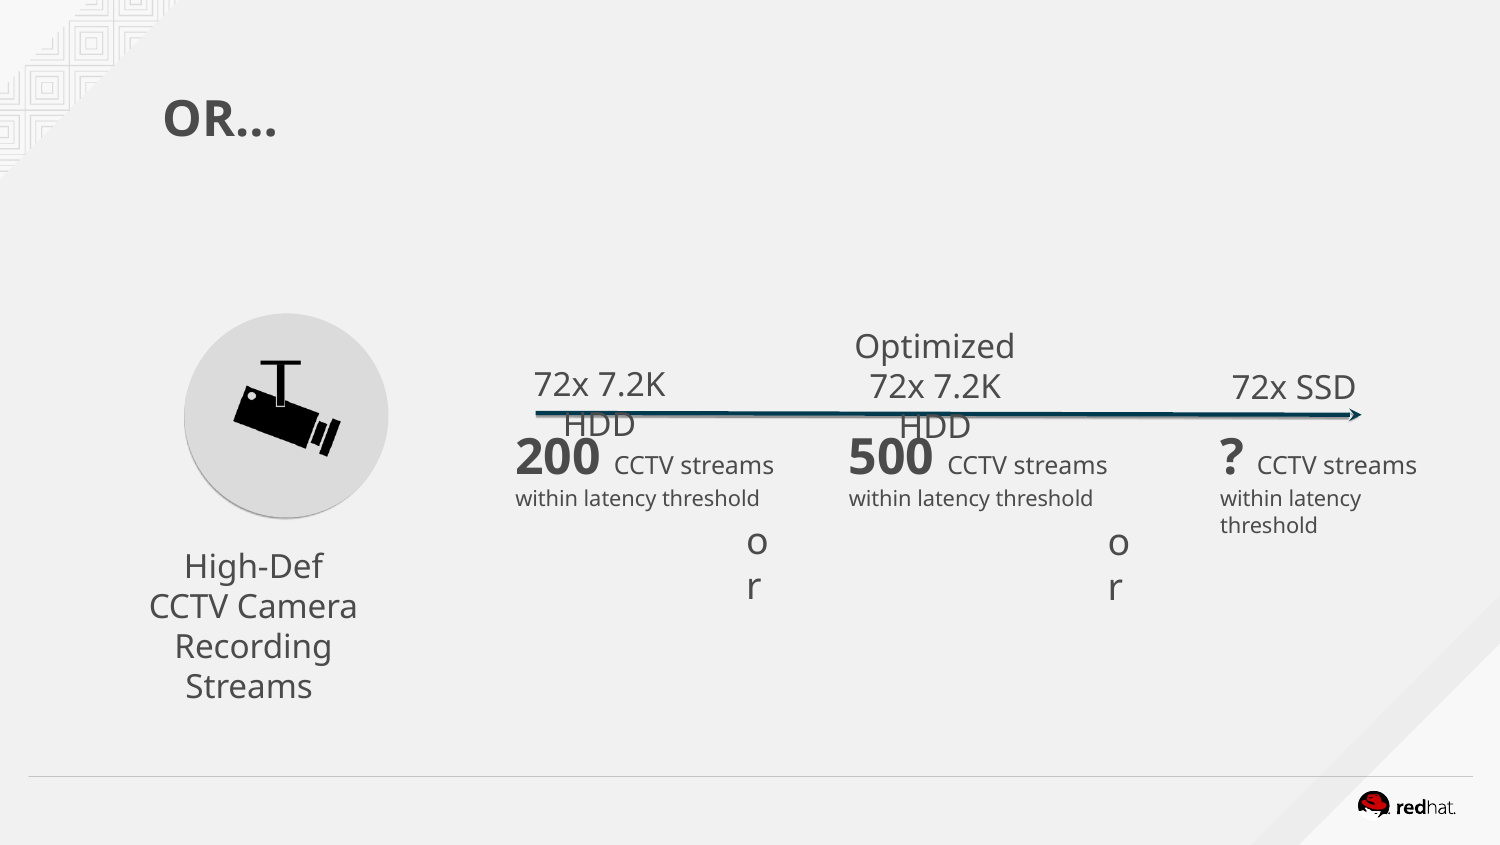

OR…
Optimized
72x 7.2K HDD
72x 7.2K HDD
72x SSD
200 CCTV streams
within latency threshold
500 CCTV streams
within latency threshold
? CCTV streams
within latency threshold
or
or
# High-Def CCTV Camera Recording Streams